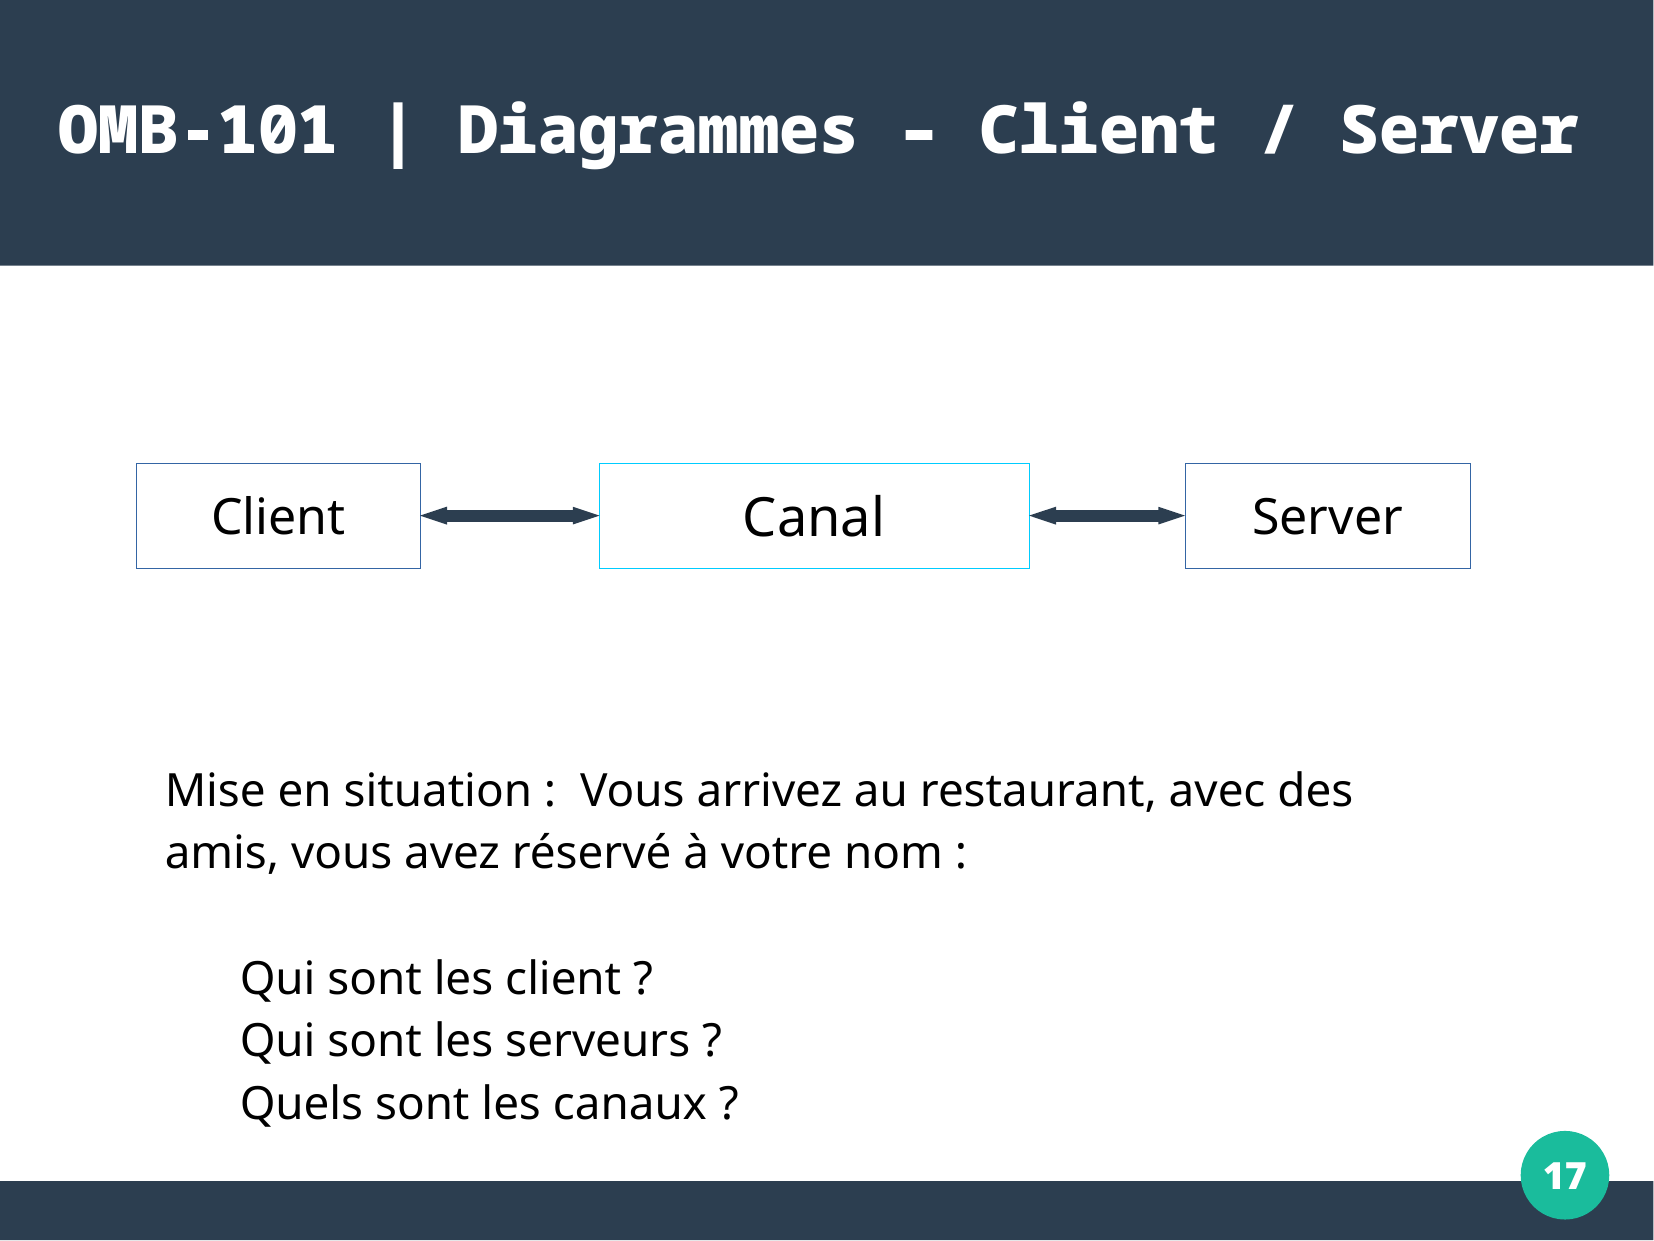

# OMB-101 | Diagrammes – Client / Server
Client
Canal
Server
Mise en situation : Vous arrivez au restaurant, avec des amis, vous avez réservé à votre nom :
	Qui sont les client ?
	Qui sont les serveurs ?
	Quels sont les canaux ?
17